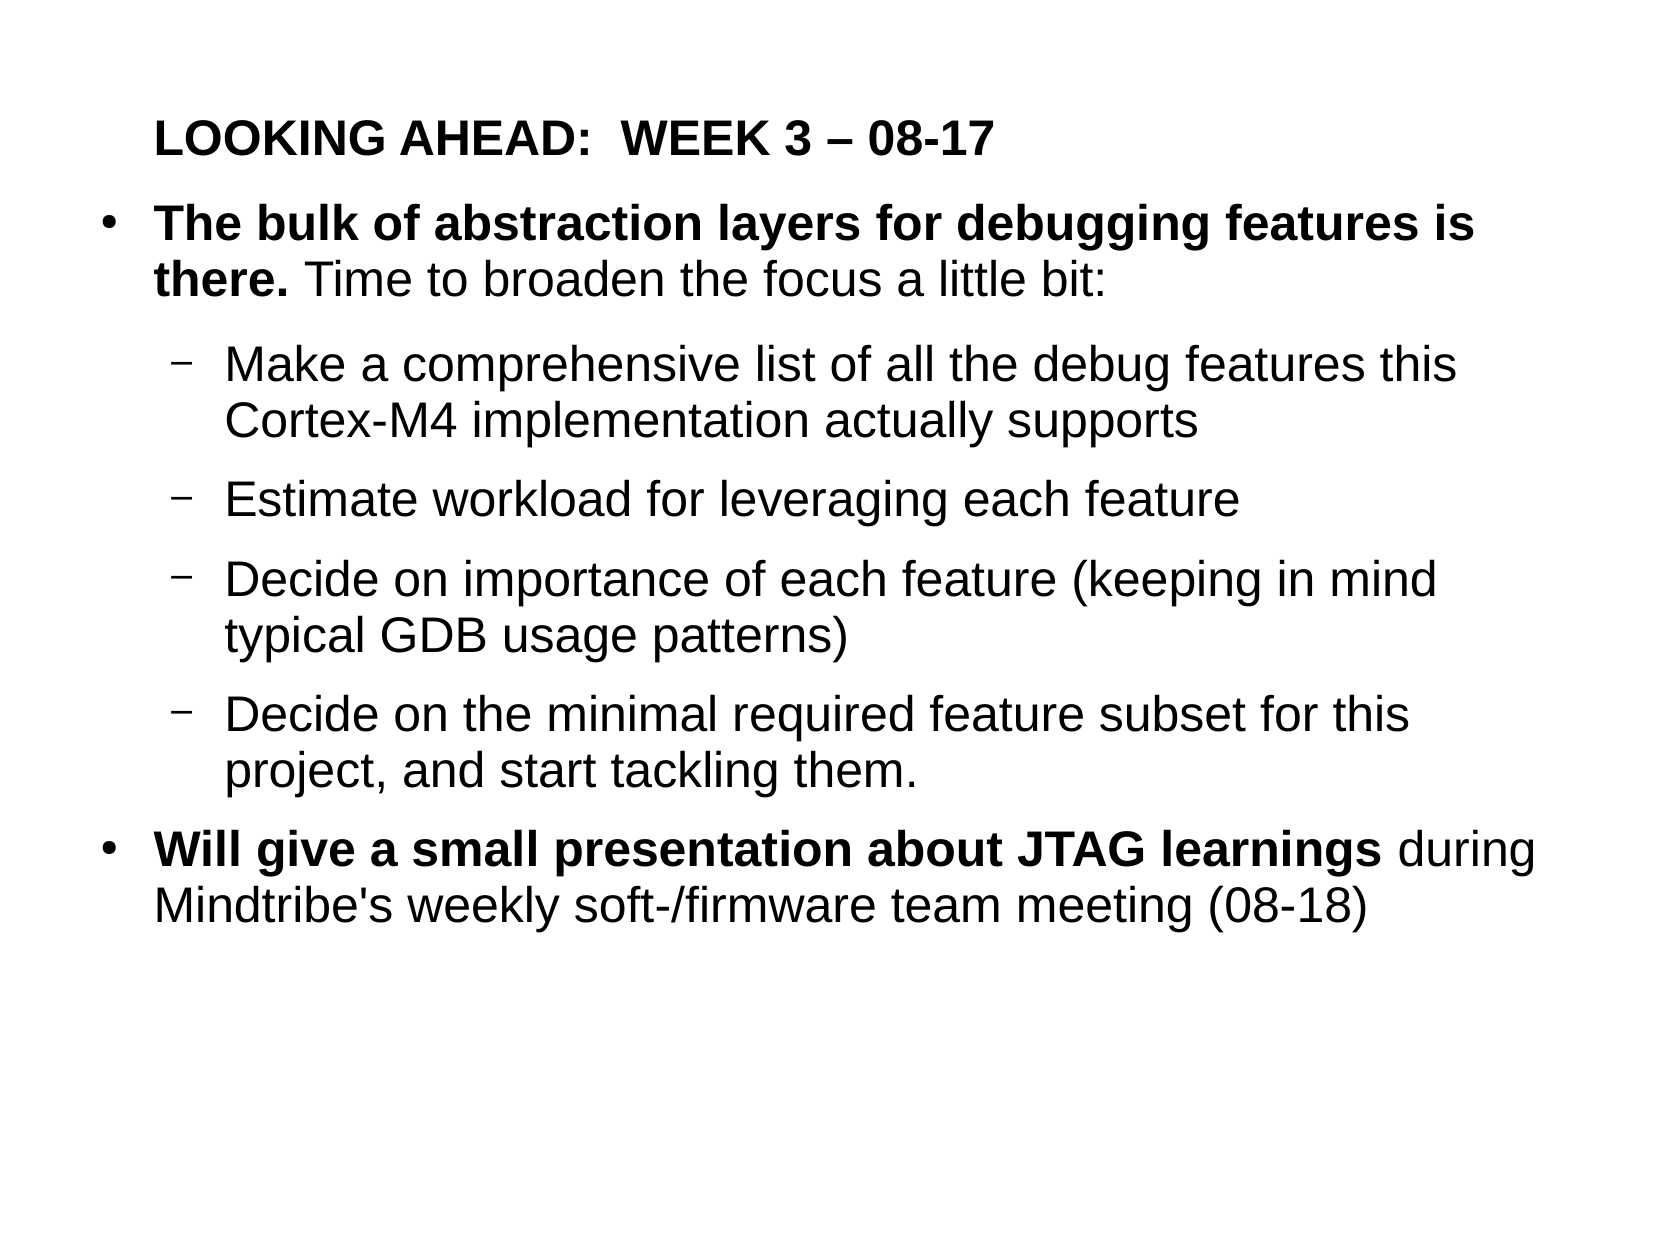

# LOOKING AHEAD: WEEK 3 – 08-17
The bulk of abstraction layers for debugging features is there. Time to broaden the focus a little bit:
Make a comprehensive list of all the debug features this Cortex-M4 implementation actually supports
Estimate workload for leveraging each feature
Decide on importance of each feature (keeping in mind typical GDB usage patterns)
Decide on the minimal required feature subset for this project, and start tackling them.
Will give a small presentation about JTAG learnings during Mindtribe's weekly soft-/firmware team meeting (08-18)